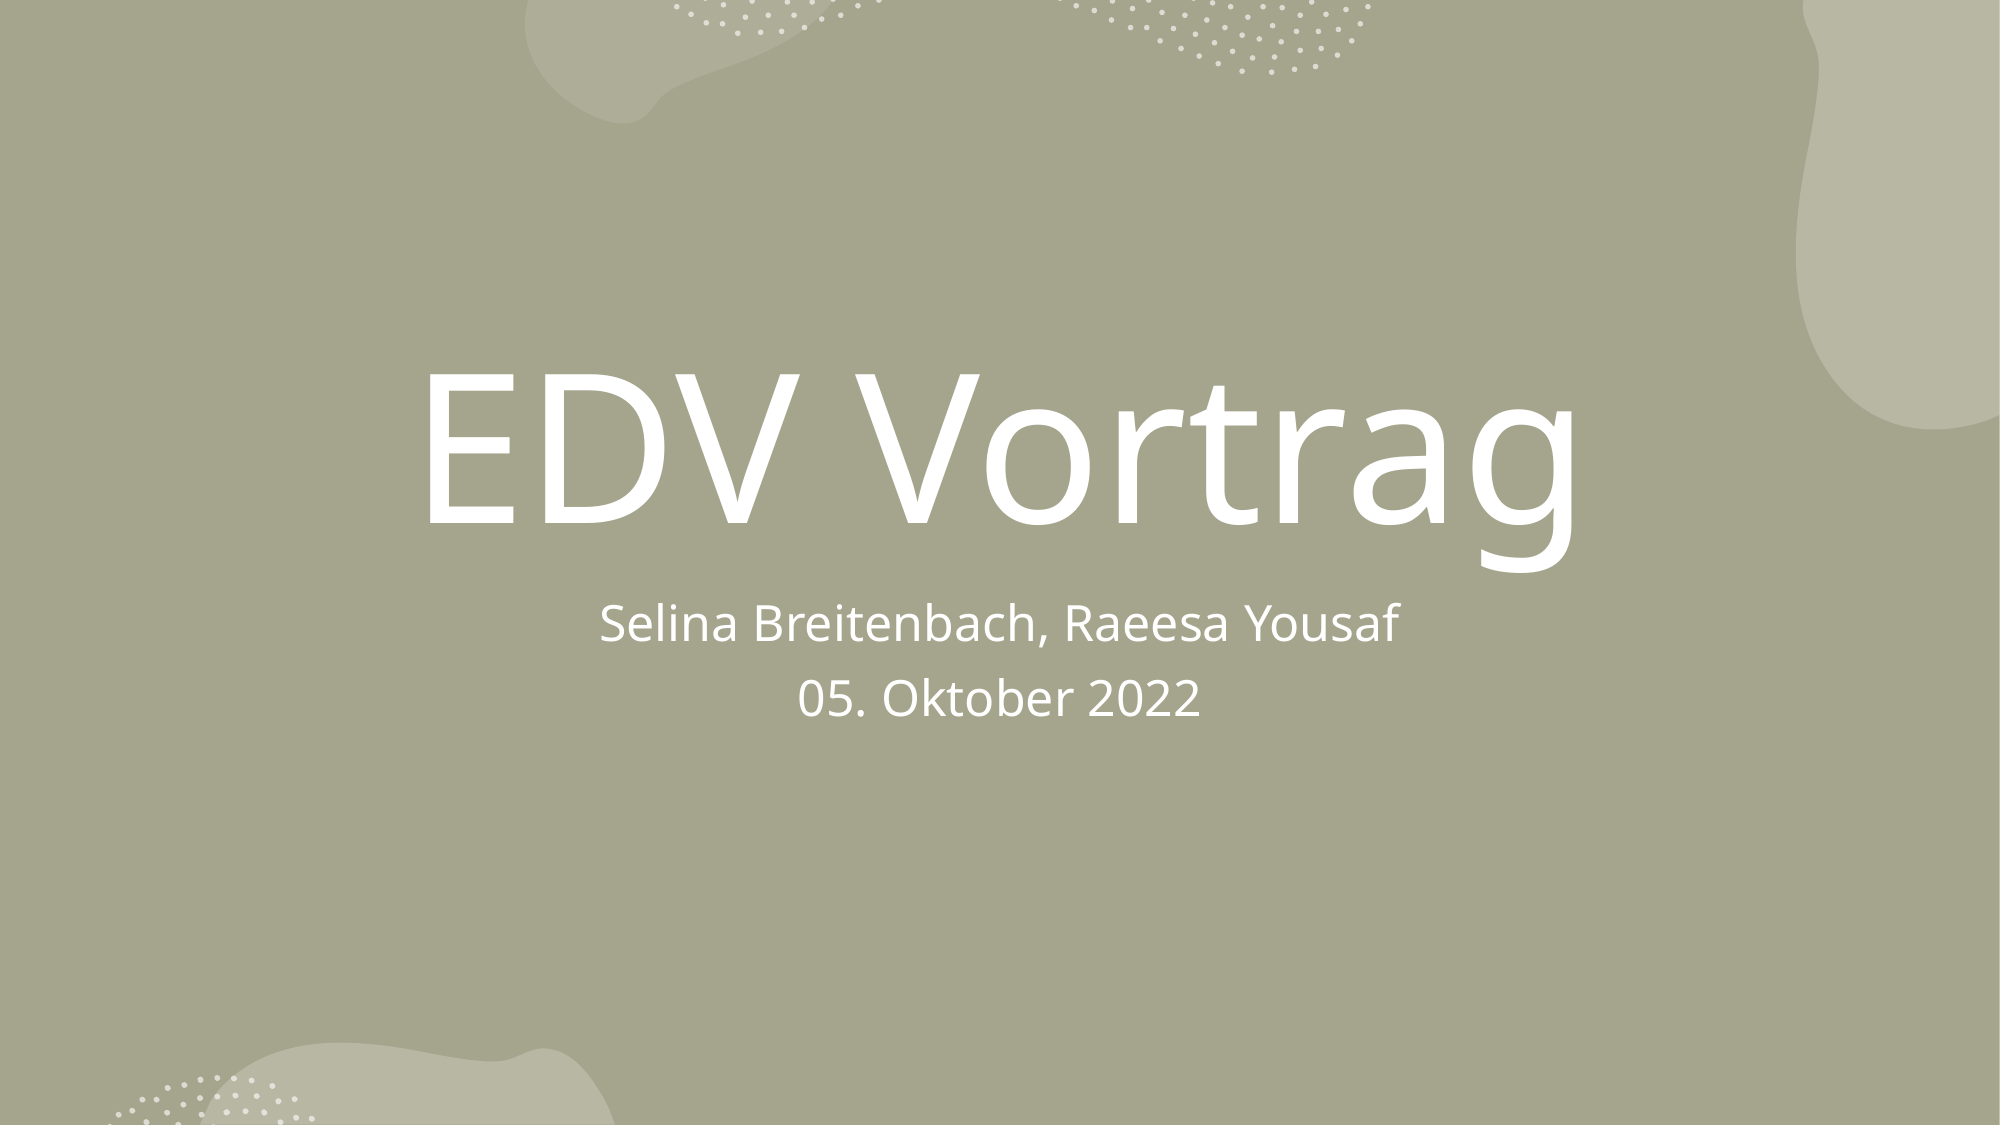

# EDV Vortrag
Selina Breitenbach, Raeesa Yousaf
05. Oktober 2022